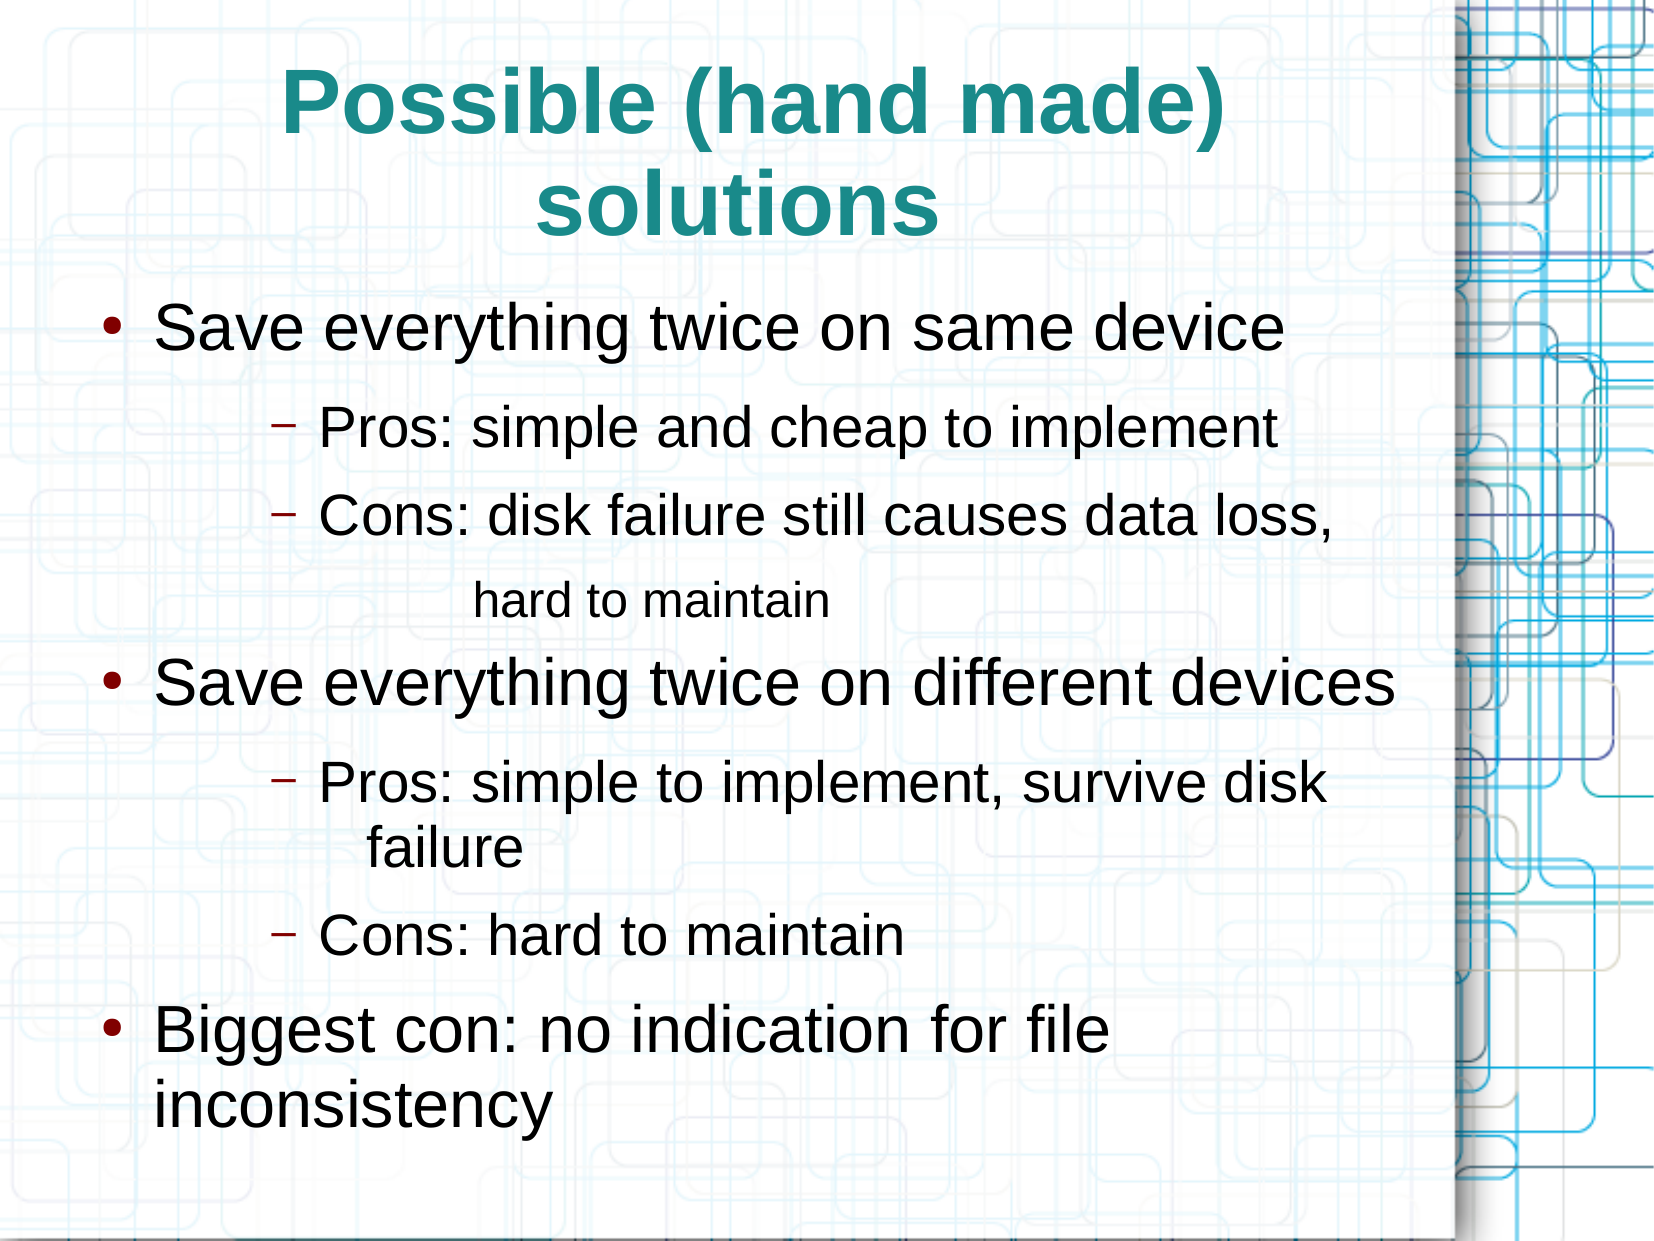

# Possible (hand made) solutions
Save everything twice on same device
Pros: simple and cheap to implement
Cons: disk failure still causes data loss,
hard to maintain
Save everything twice on different devices
Pros: simple to implement, survive disk failure
Cons: hard to maintain
Biggest con: no indication for file inconsistency